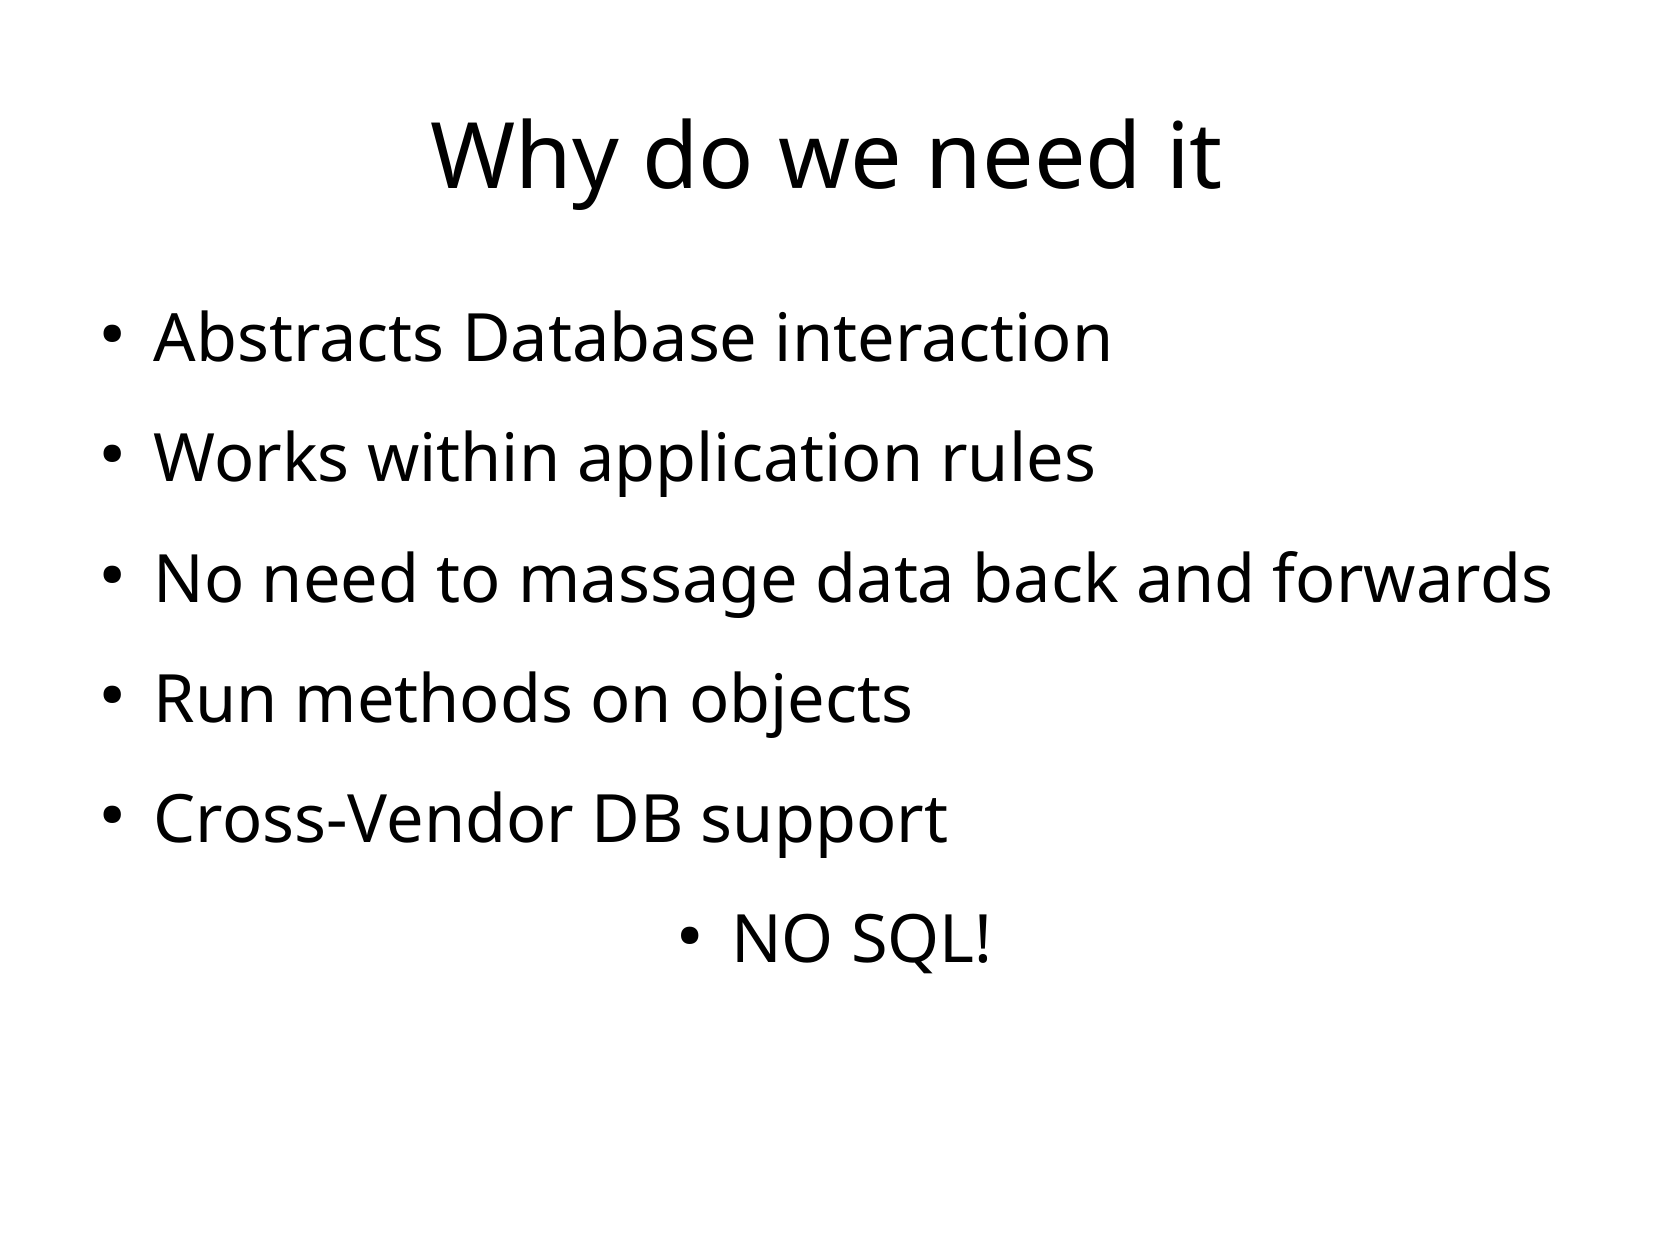

# Why do we need it
Abstracts Database interaction
Works within application rules
No need to massage data back and forwards
Run methods on objects
Cross-Vendor DB support
NO SQL!